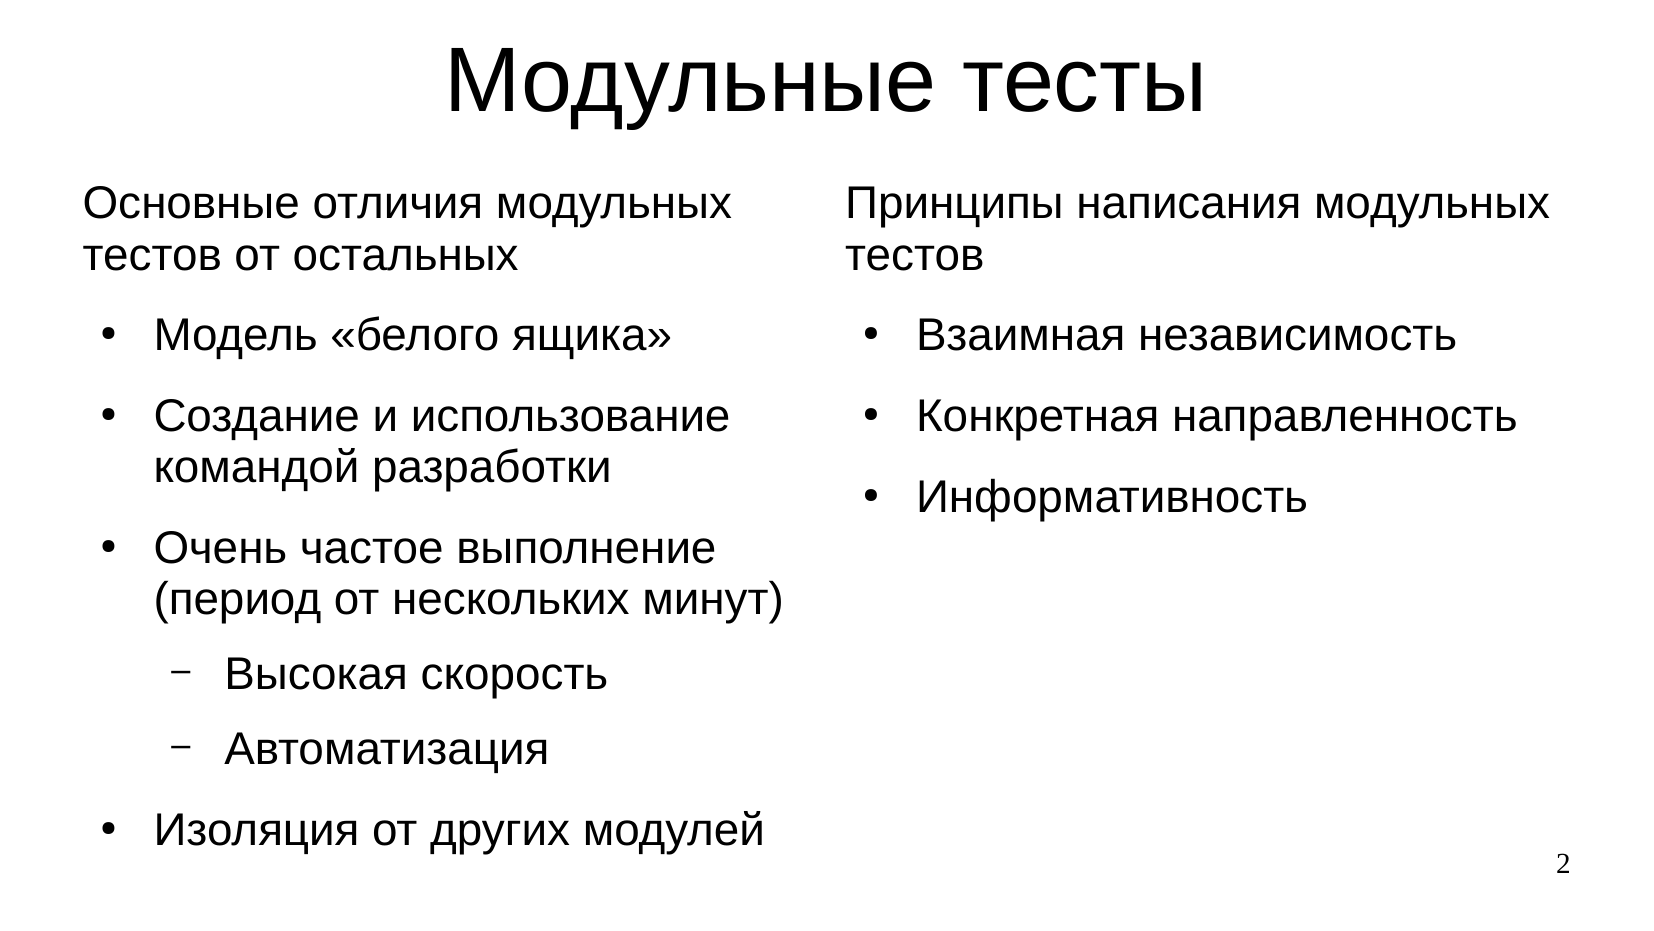

# Модульные тесты
Основные отличия модульных тестов от остальных
Модель «белого ящика»
Создание и использование командой разработки
Очень частое выполнение (период от нескольких минут)
Высокая скорость
Автоматизация
Изоляция от других модулей
Принципы написания модульных тестов
Взаимная независимость
Конкретная направленность
Информативность
2